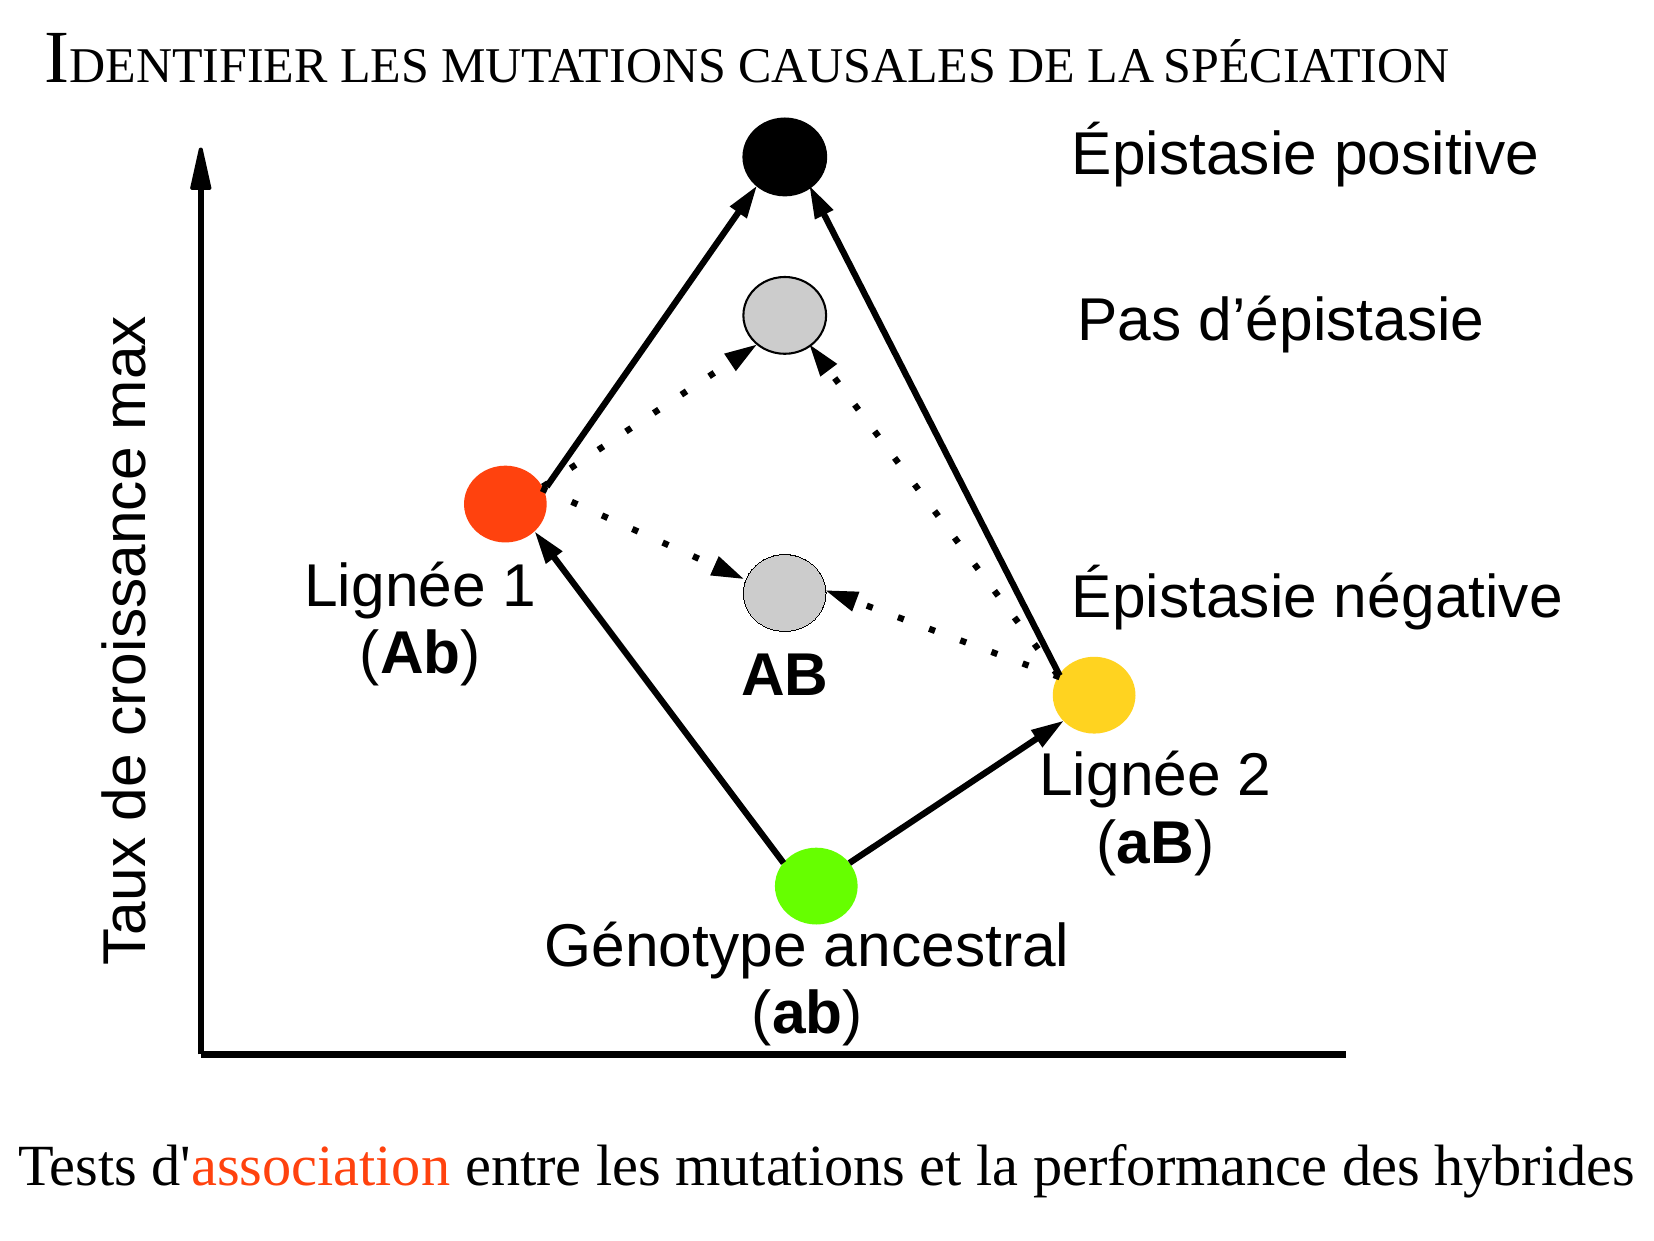

IDENTIFIER LES MUTATIONS CAUSALES DE LA SPÉCIATION
Épistasie positive
Pas d’épistasie
Lignée 1
(Ab)
Épistasie négative
Taux de croissance max
AB
Lignée 2
(aB)
Génotype ancestral
(ab)
Tests d'association entre les mutations et la performance des hybrides